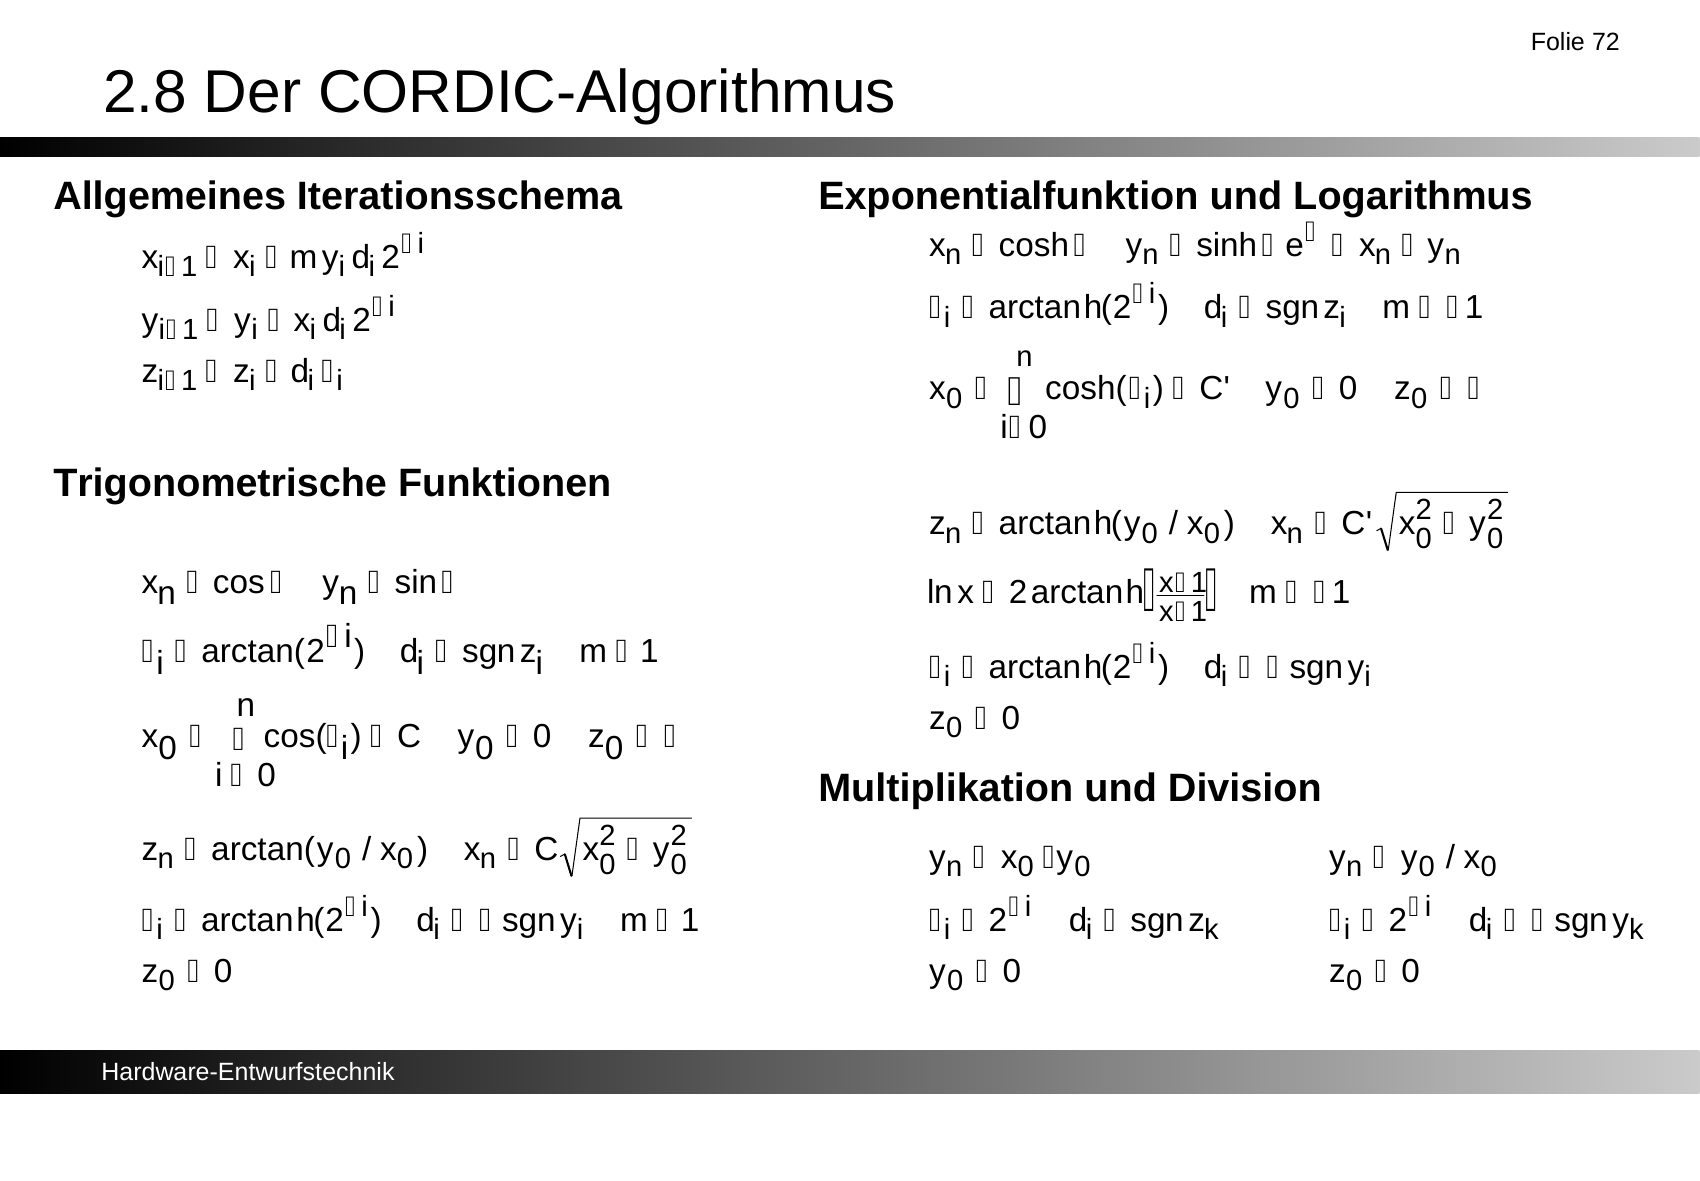

# 2.8 Der CORDIC-Algorithmus
Allgemeines Iterationsschema	Exponentialfunktion und Logarithmus
Trigonometrische Funktionen
		Multiplikation und Division